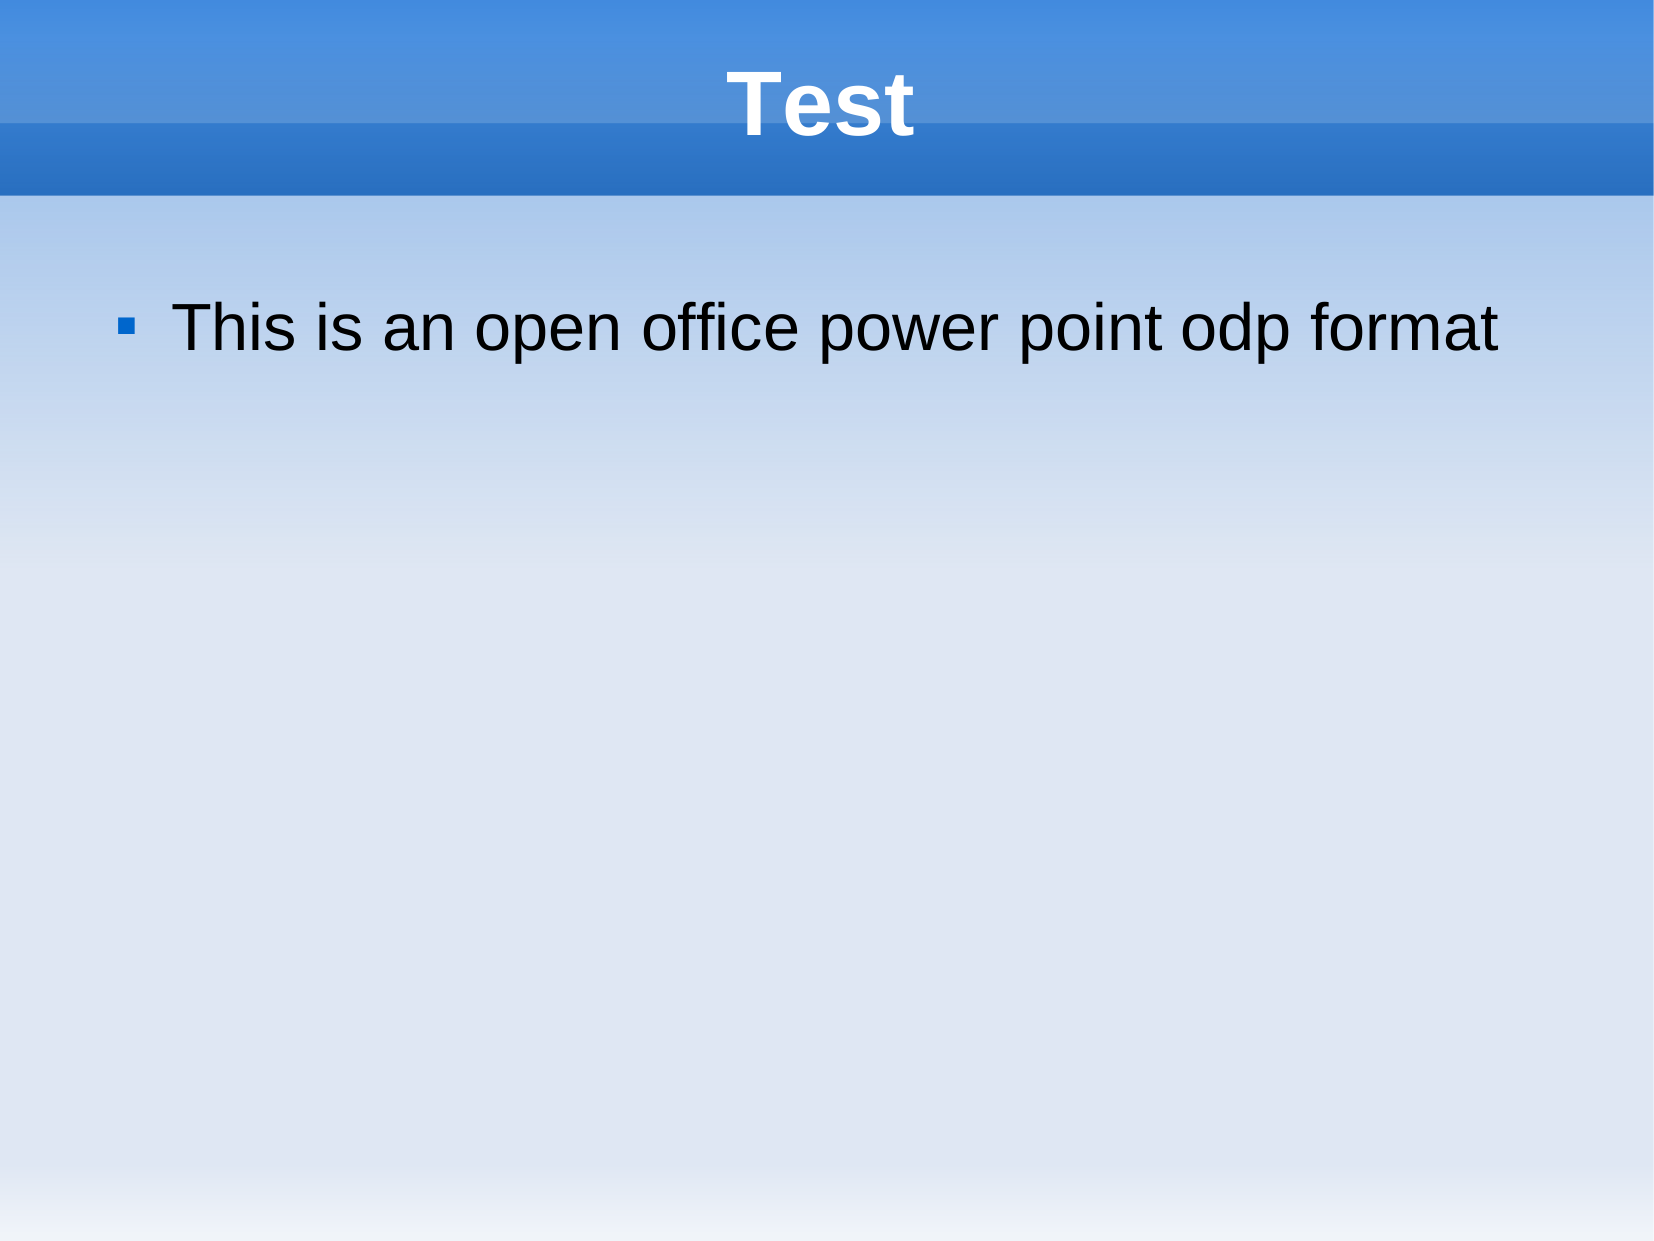

# Test
This is an open office power point odp format